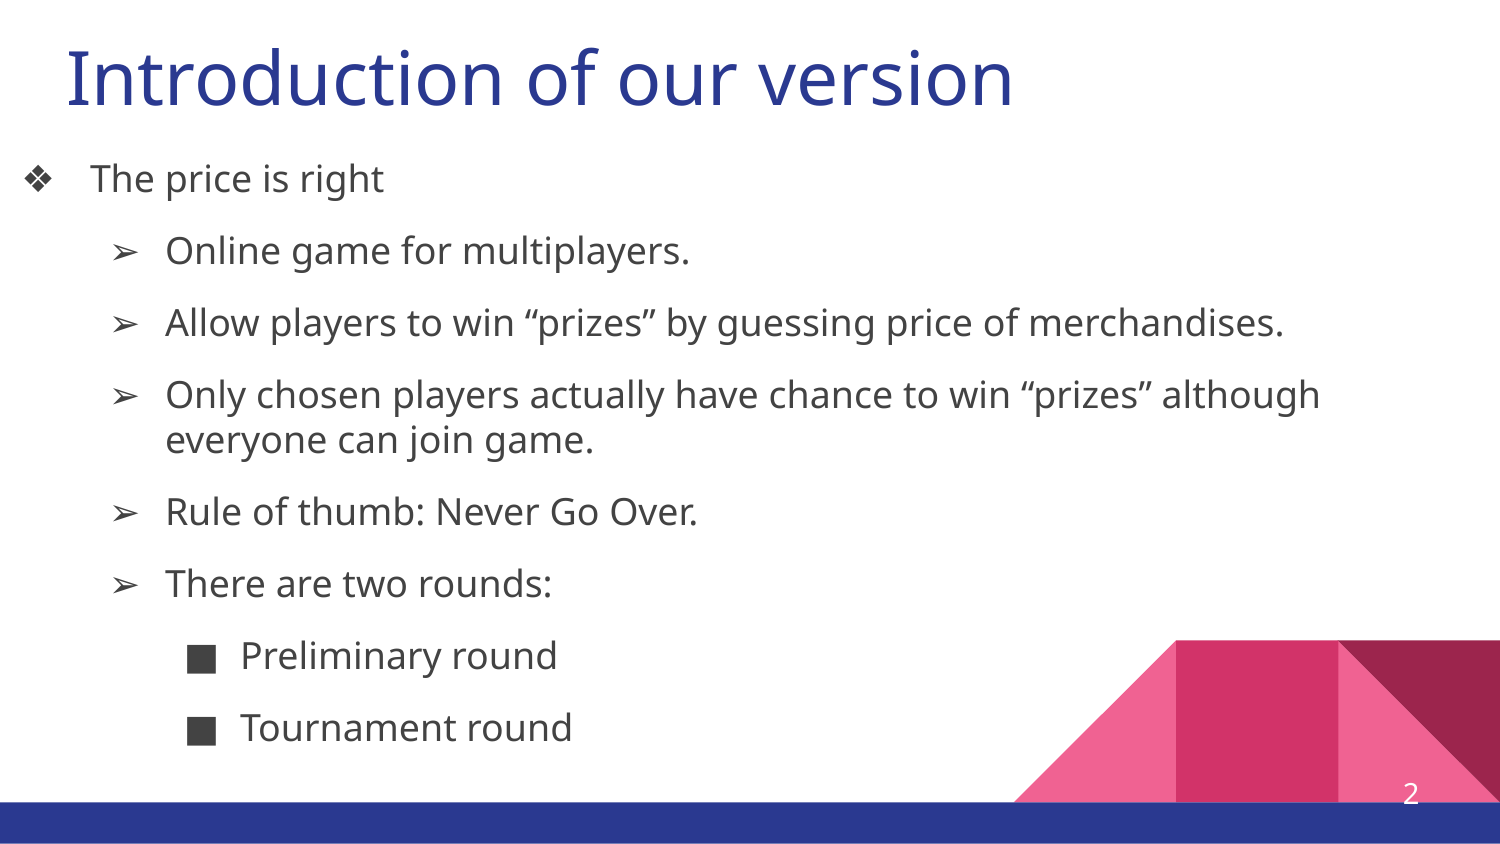

# Introduction of our version
The price is right
Online game for multiplayers.
Allow players to win “prizes” by guessing price of merchandises.
Only chosen players actually have chance to win “prizes” although everyone can join game.
Rule of thumb: Never Go Over.
There are two rounds:
Preliminary round
Tournament round